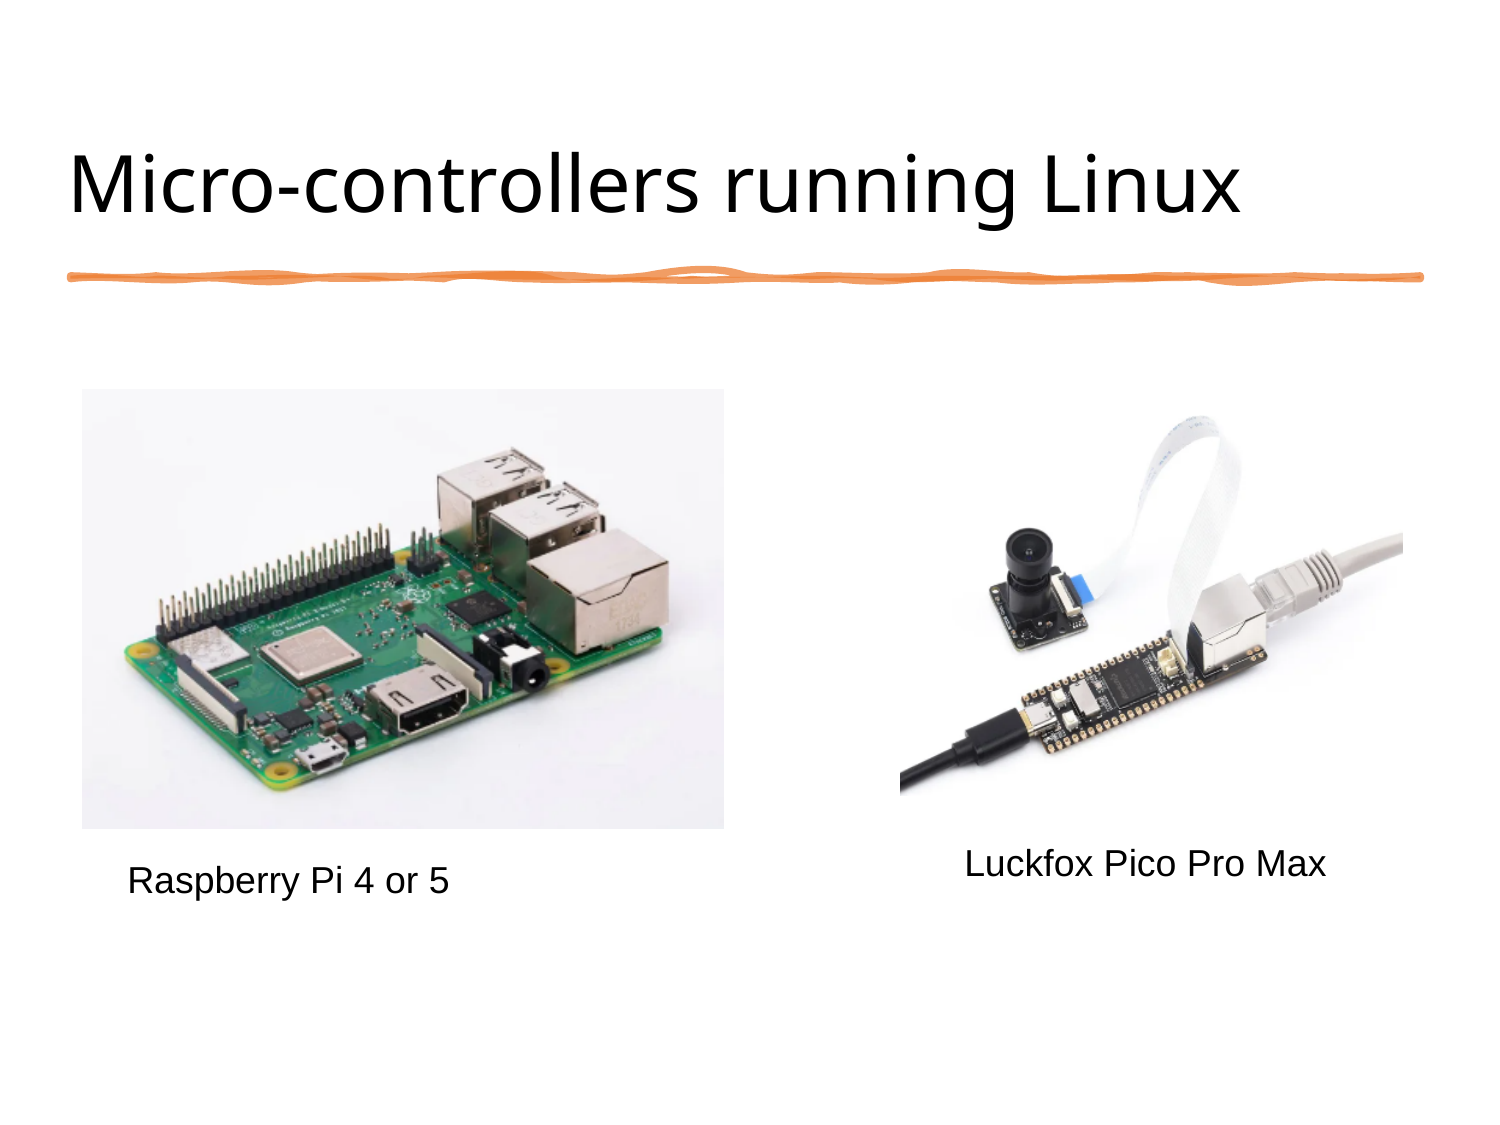

# Micro-controllers running Linux
Luckfox Pico Pro Max
Raspberry Pi 4 or 5